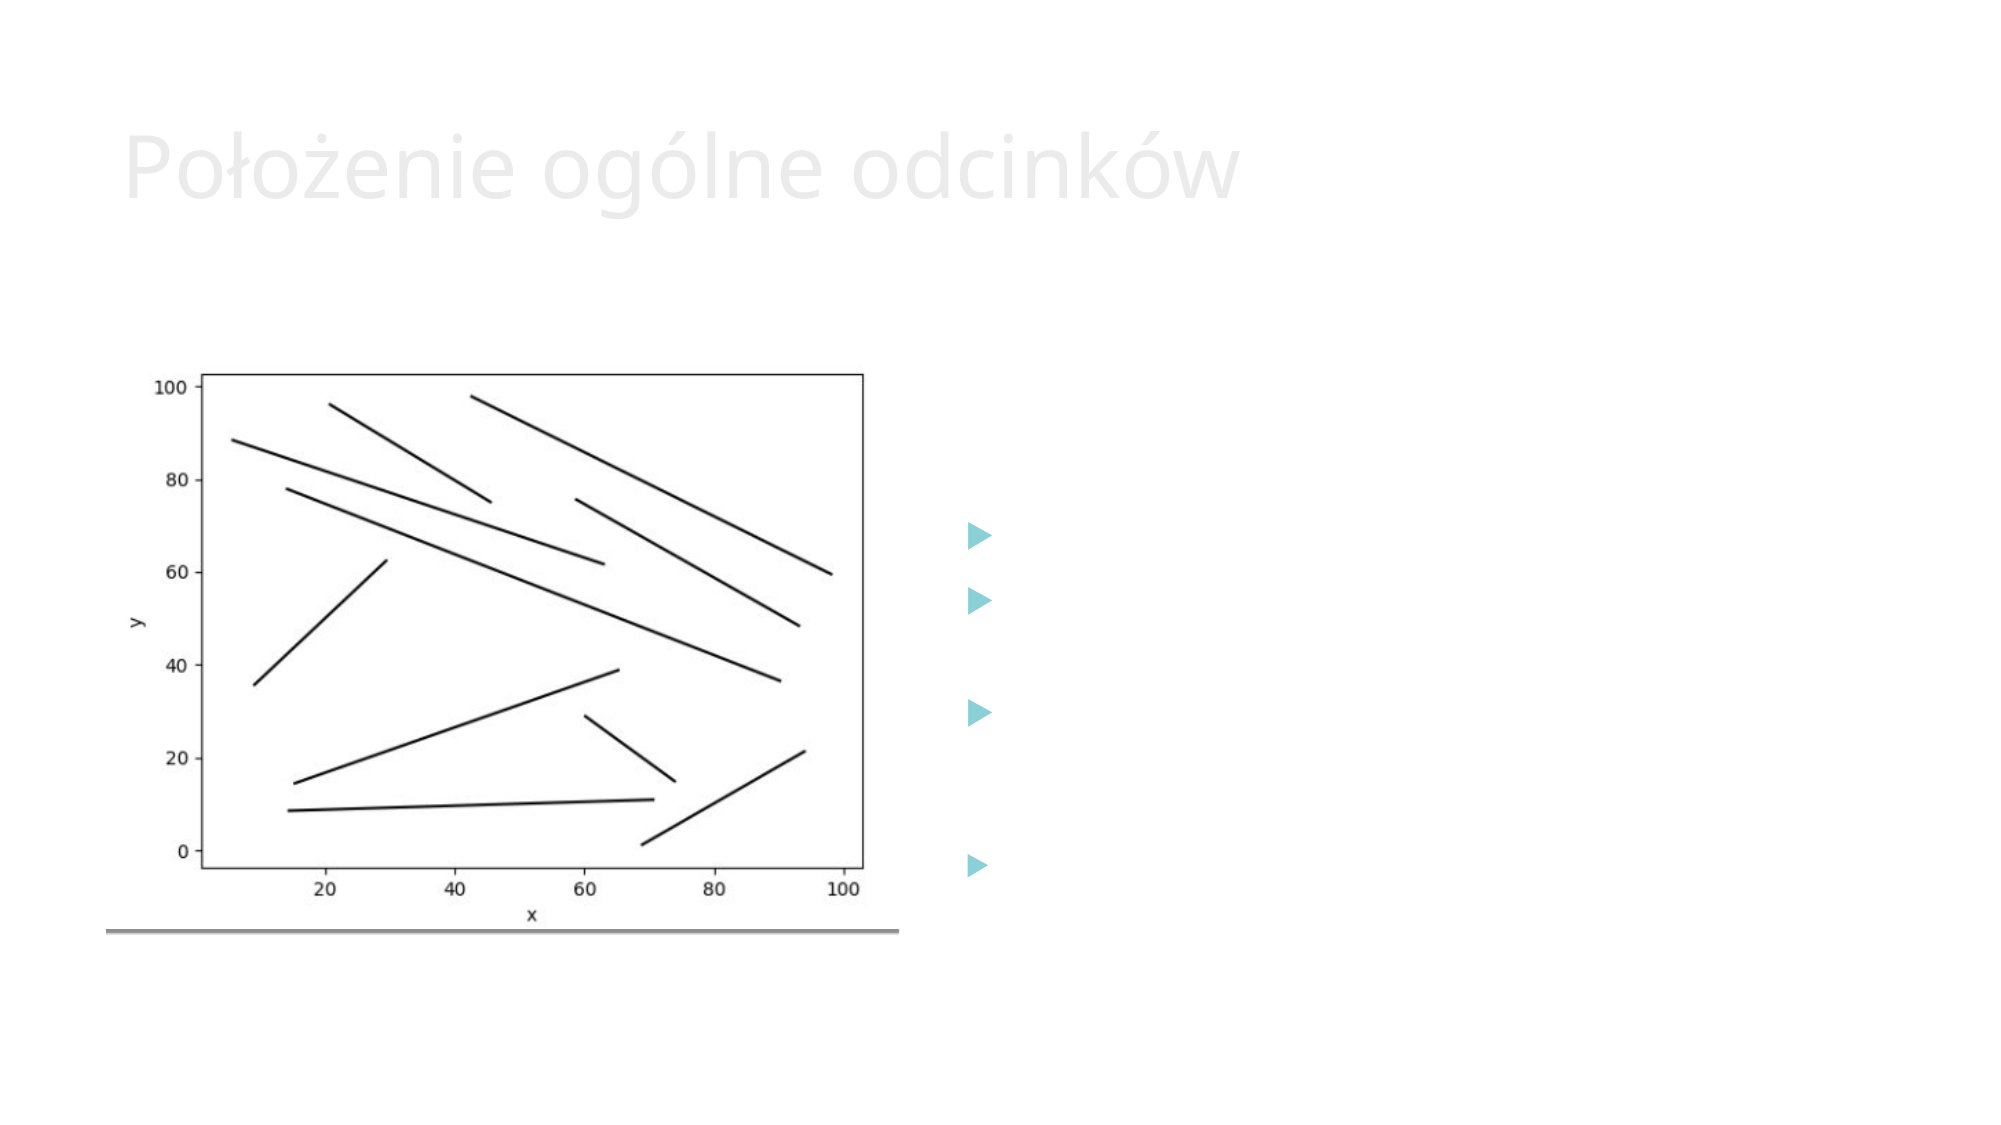

# Położenie ogólne odcinków
Aby rozwiązać zadany problem metodą trapezową, będziemy reprezentować podział płaszczyzny przez zbiór odcinków w położeniu ogólnym, tzn.:
Żaden z odcinków nie jest pionowy
Odcinki nie przecinają się (mają co najwyżej wspólny wierzchołek)
Z wyjątkiem powyższej sytuacji, żadne wierzchołki dwóch różnych odcinków nie mają takiej samej współrzędnej x-owej
Przykładowy zbiór odcinków w położeniu ogólnym